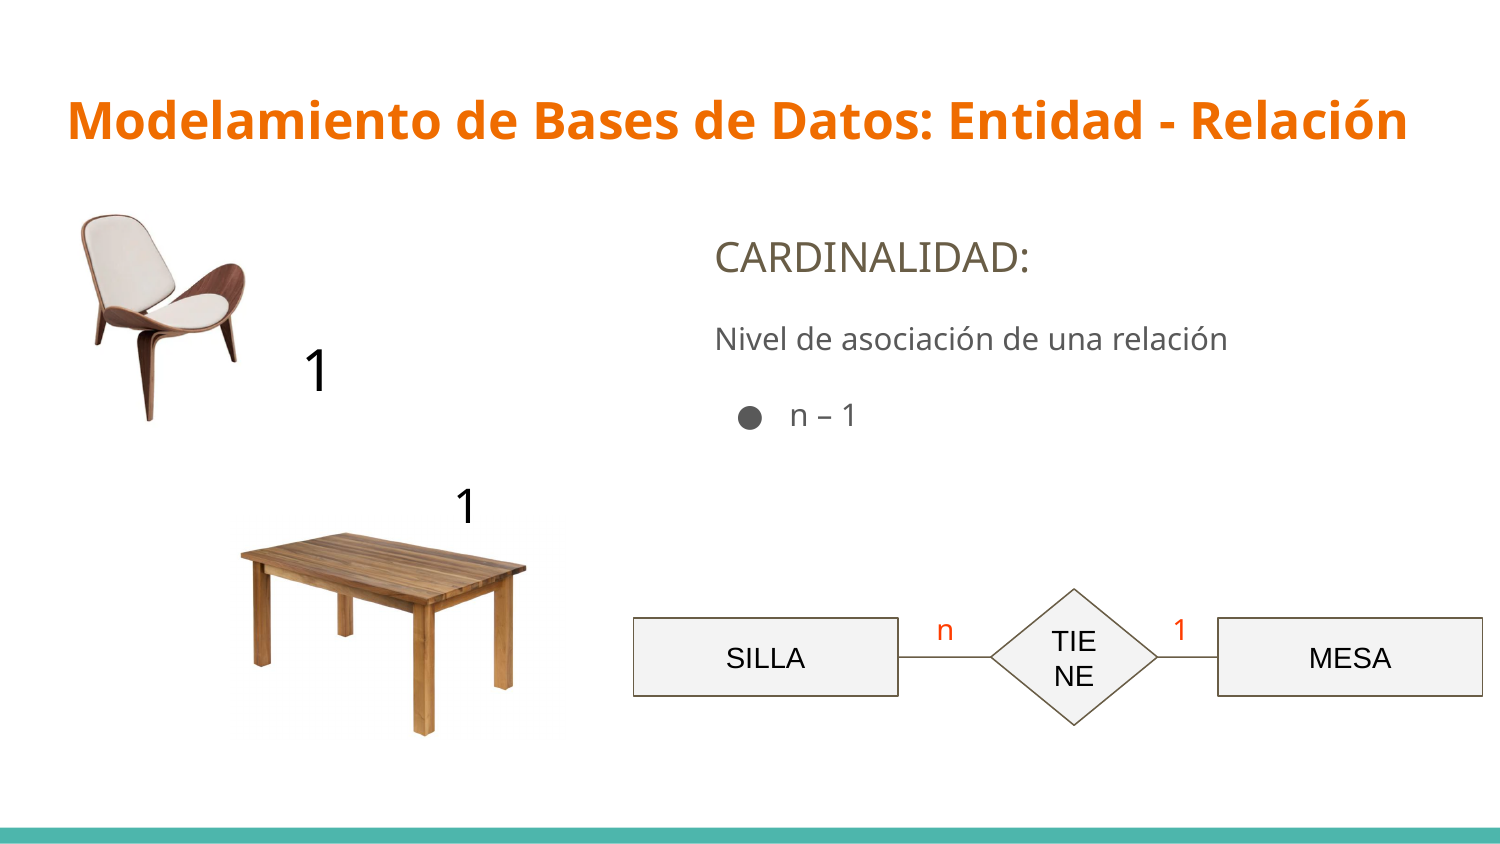

# Modelamiento de Bases de Datos: Entidad - Relación
CARDINALIDAD:
Nivel de asociación de una relación
n – 1
1
1
TIENE
n
1
SILLA
MESA